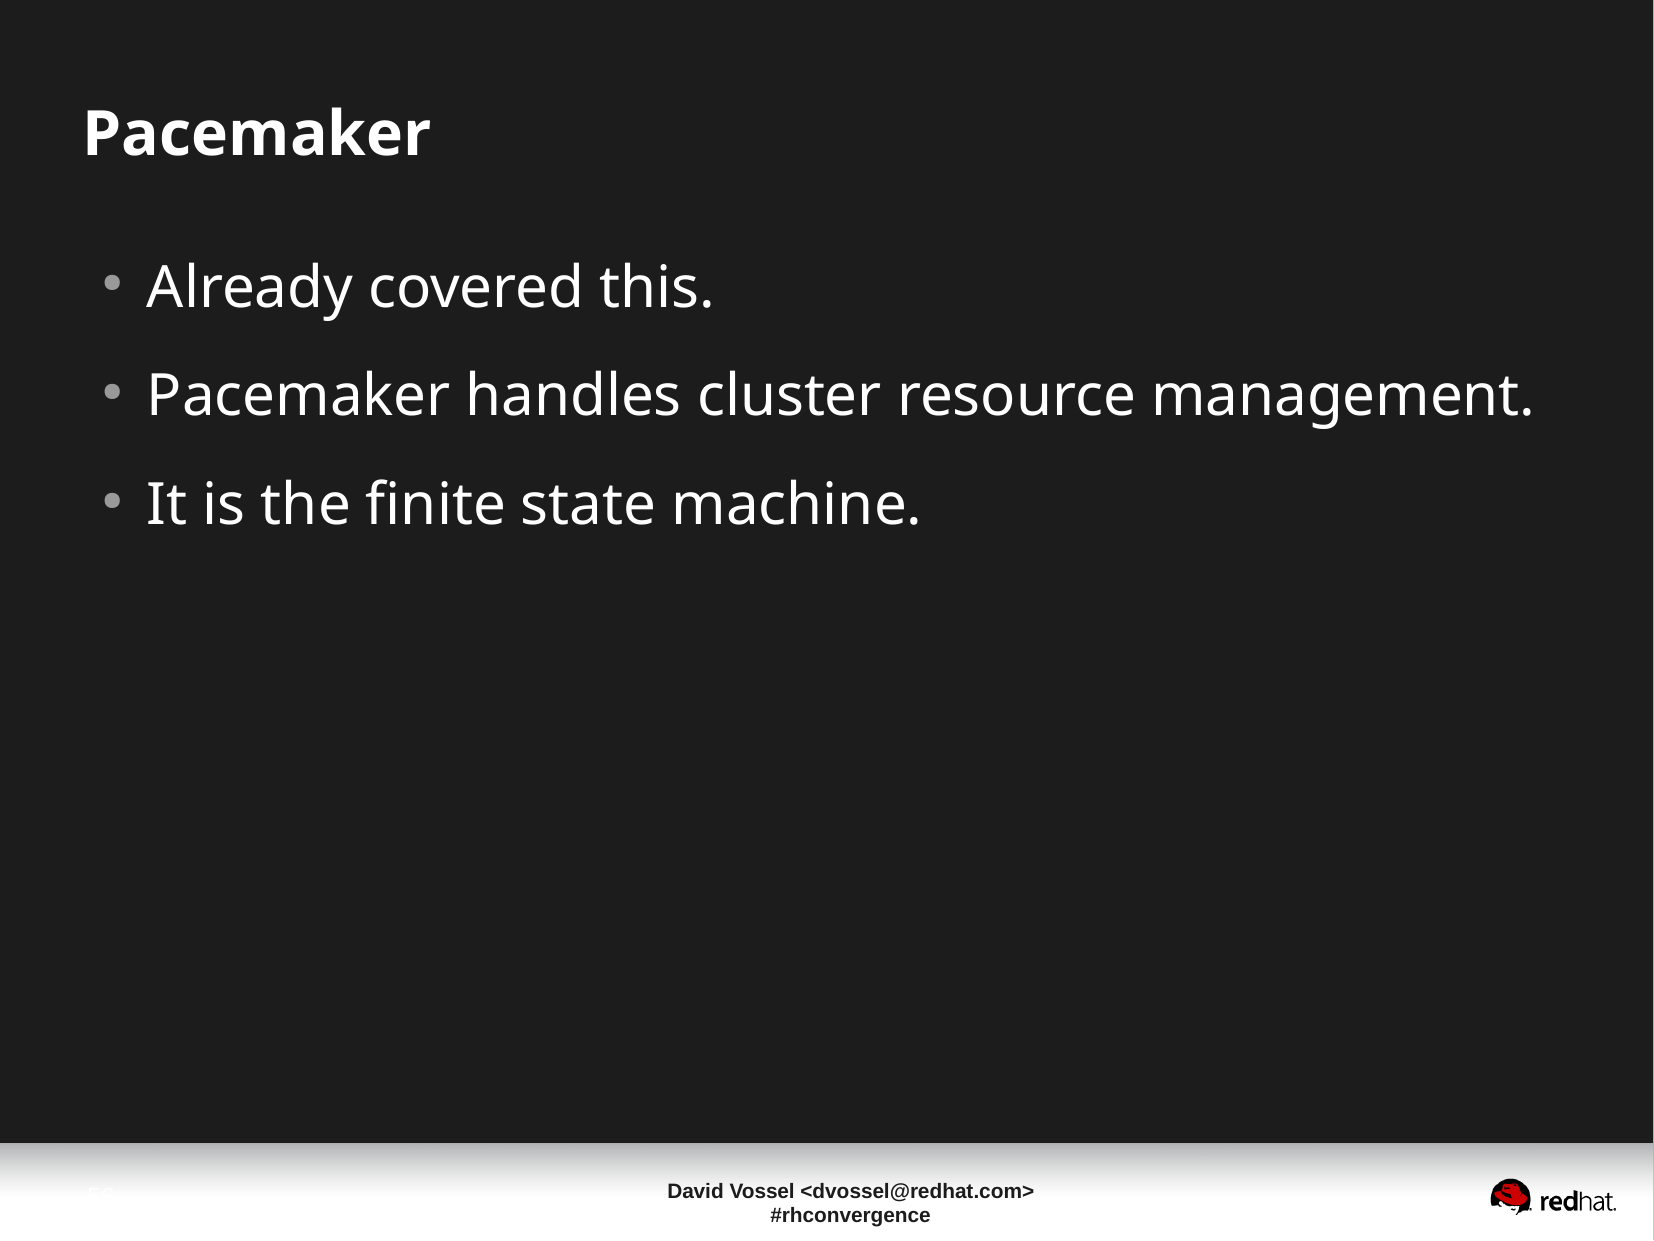

# Pacemaker
Already covered this.
Pacemaker handles cluster resource management.
It is the finite state machine.